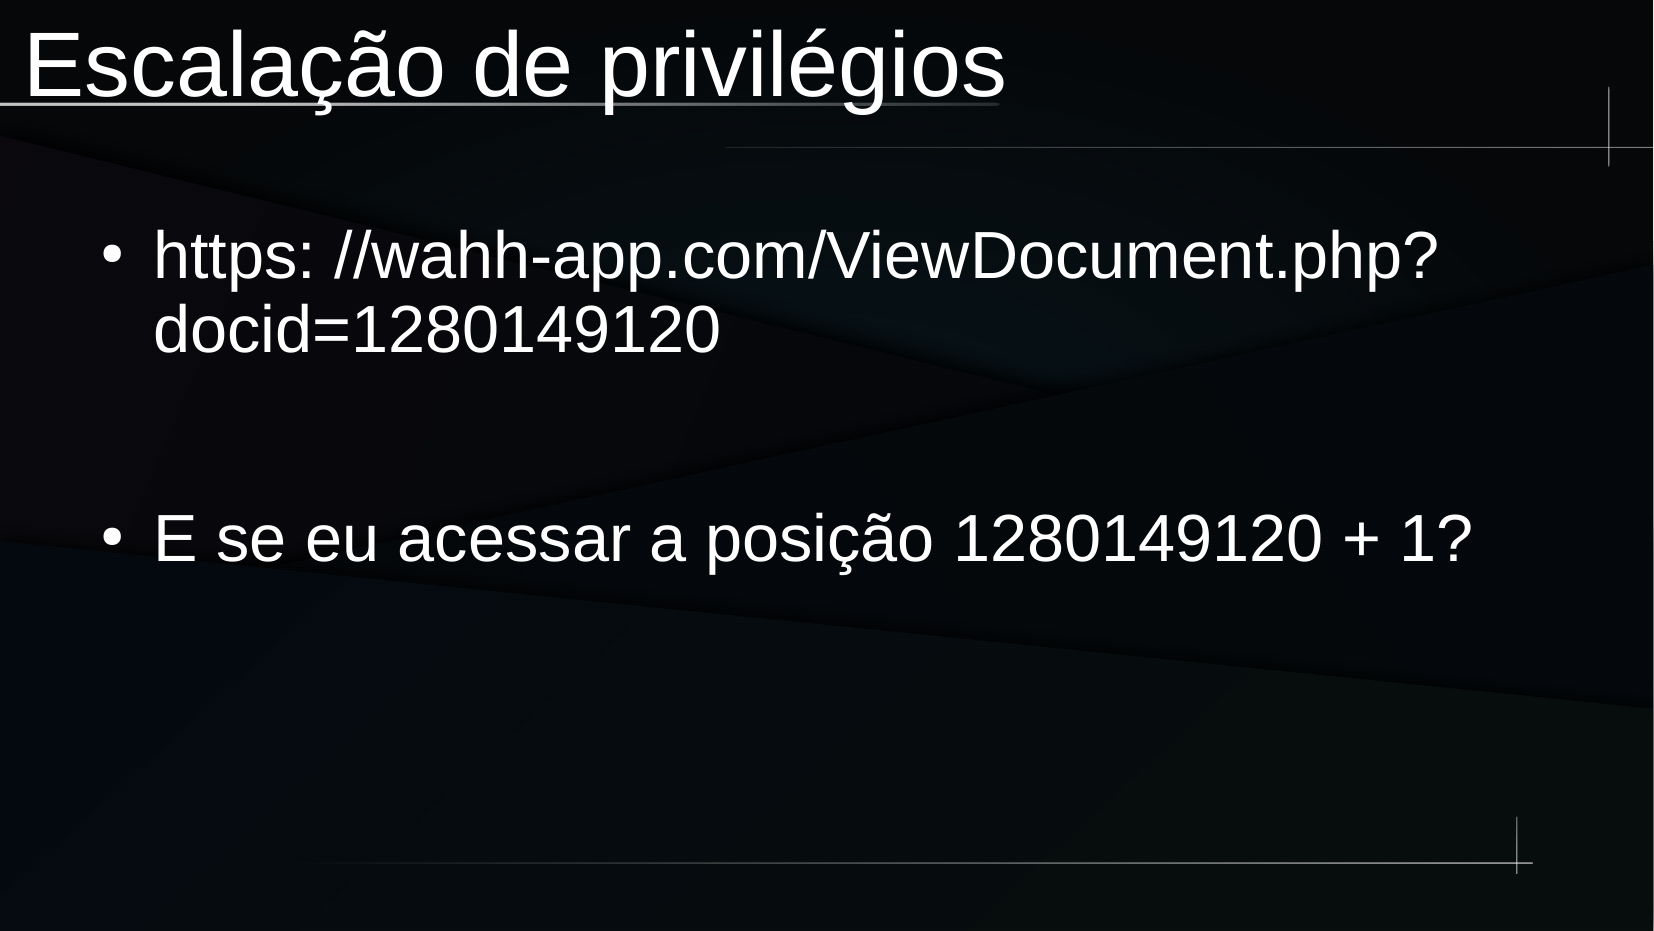

# Escalação de privilégios
https: //wahh-app.com/ViewDocument.php?docid=1280149120
E se eu acessar a posição 1280149120 + 1?